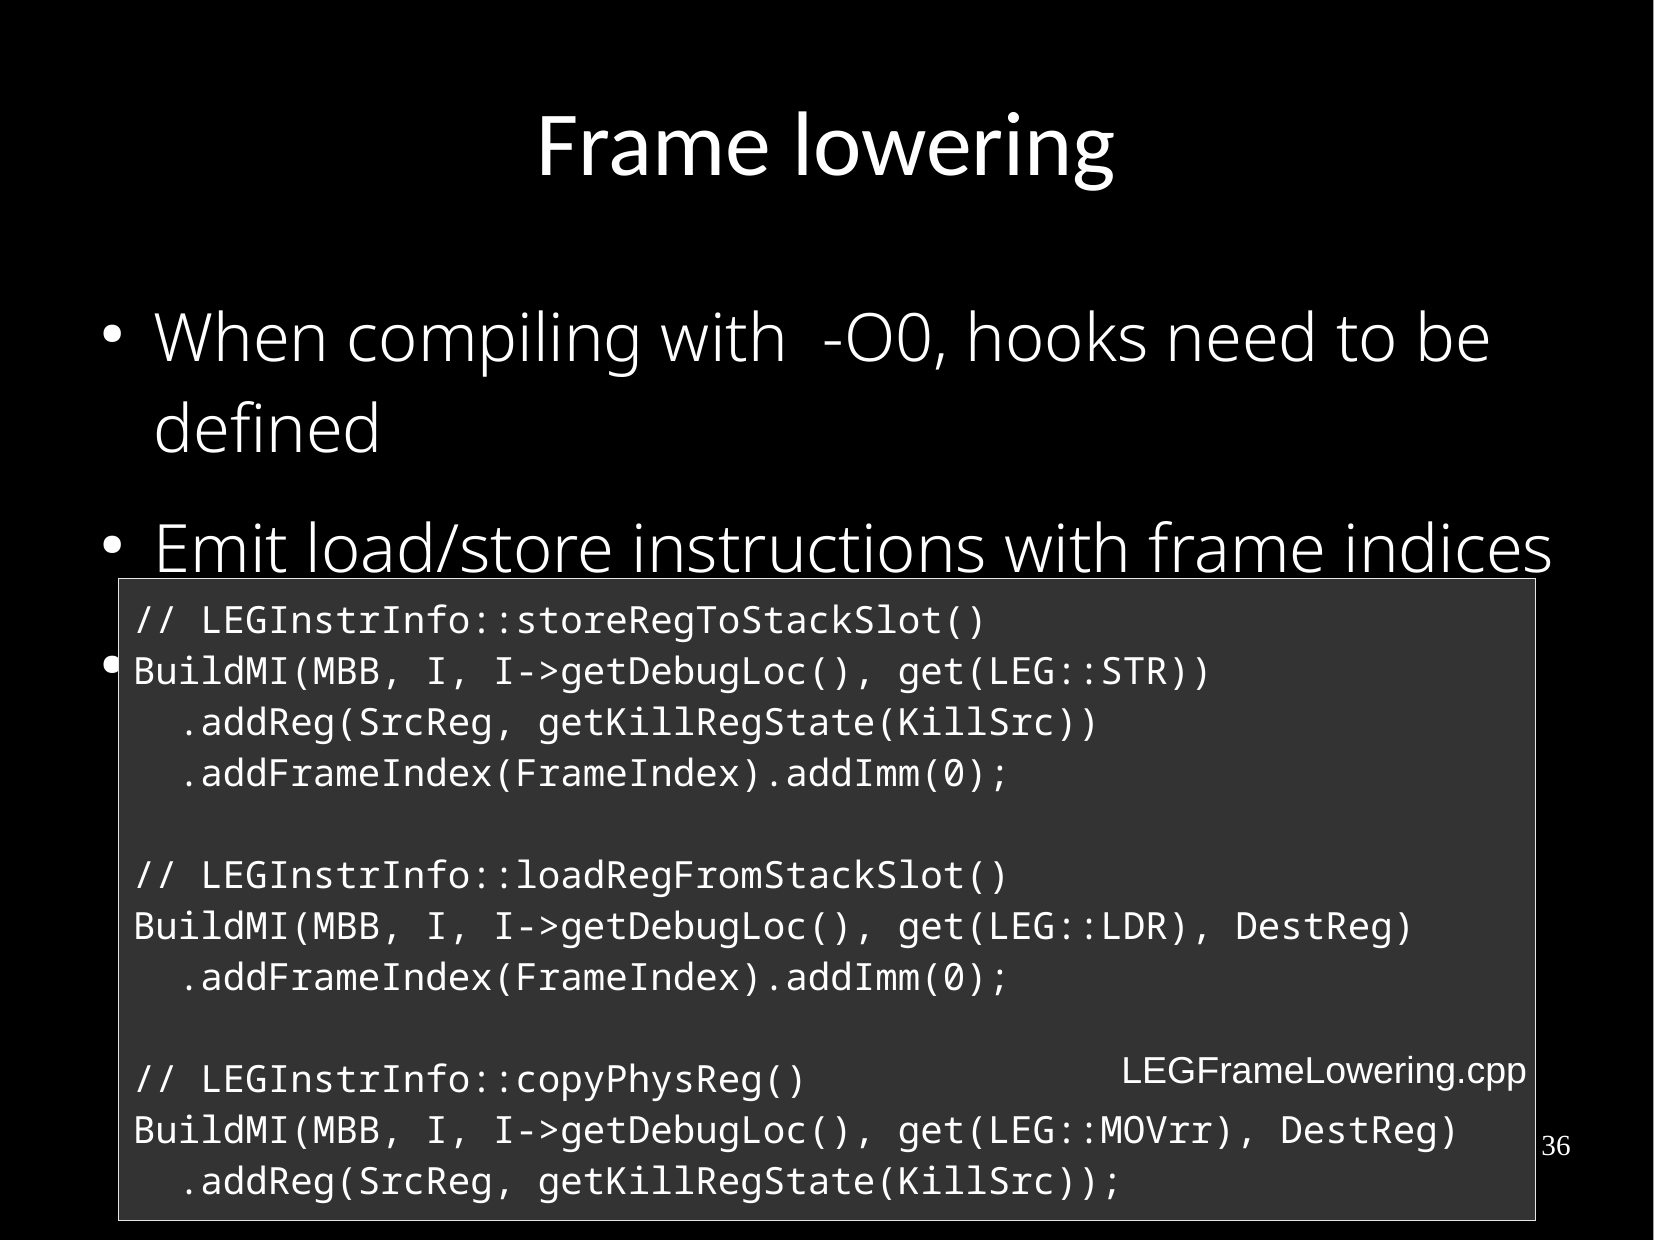

# Frame lowering
When compiling with -O0, hooks need to be defined
Emit load/store instructions with frame indices
Minimal implementation:
// LEGInstrInfo::storeRegToStackSlot()
BuildMI(MBB, I, I->getDebugLoc(), get(LEG::STR))
 .addReg(SrcReg, getKillRegState(KillSrc))
 .addFrameIndex(FrameIndex).addImm(0);
// LEGInstrInfo::loadRegFromStackSlot()
BuildMI(MBB, I, I->getDebugLoc(), get(LEG::LDR), DestReg)
 .addFrameIndex(FrameIndex).addImm(0);
// LEGInstrInfo::copyPhysReg()
BuildMI(MBB, I, I->getDebugLoc(), get(LEG::MOVrr), DestReg)
 .addReg(SrcReg, getKillRegState(KillSrc));
LEGFrameLowering.cpp
36